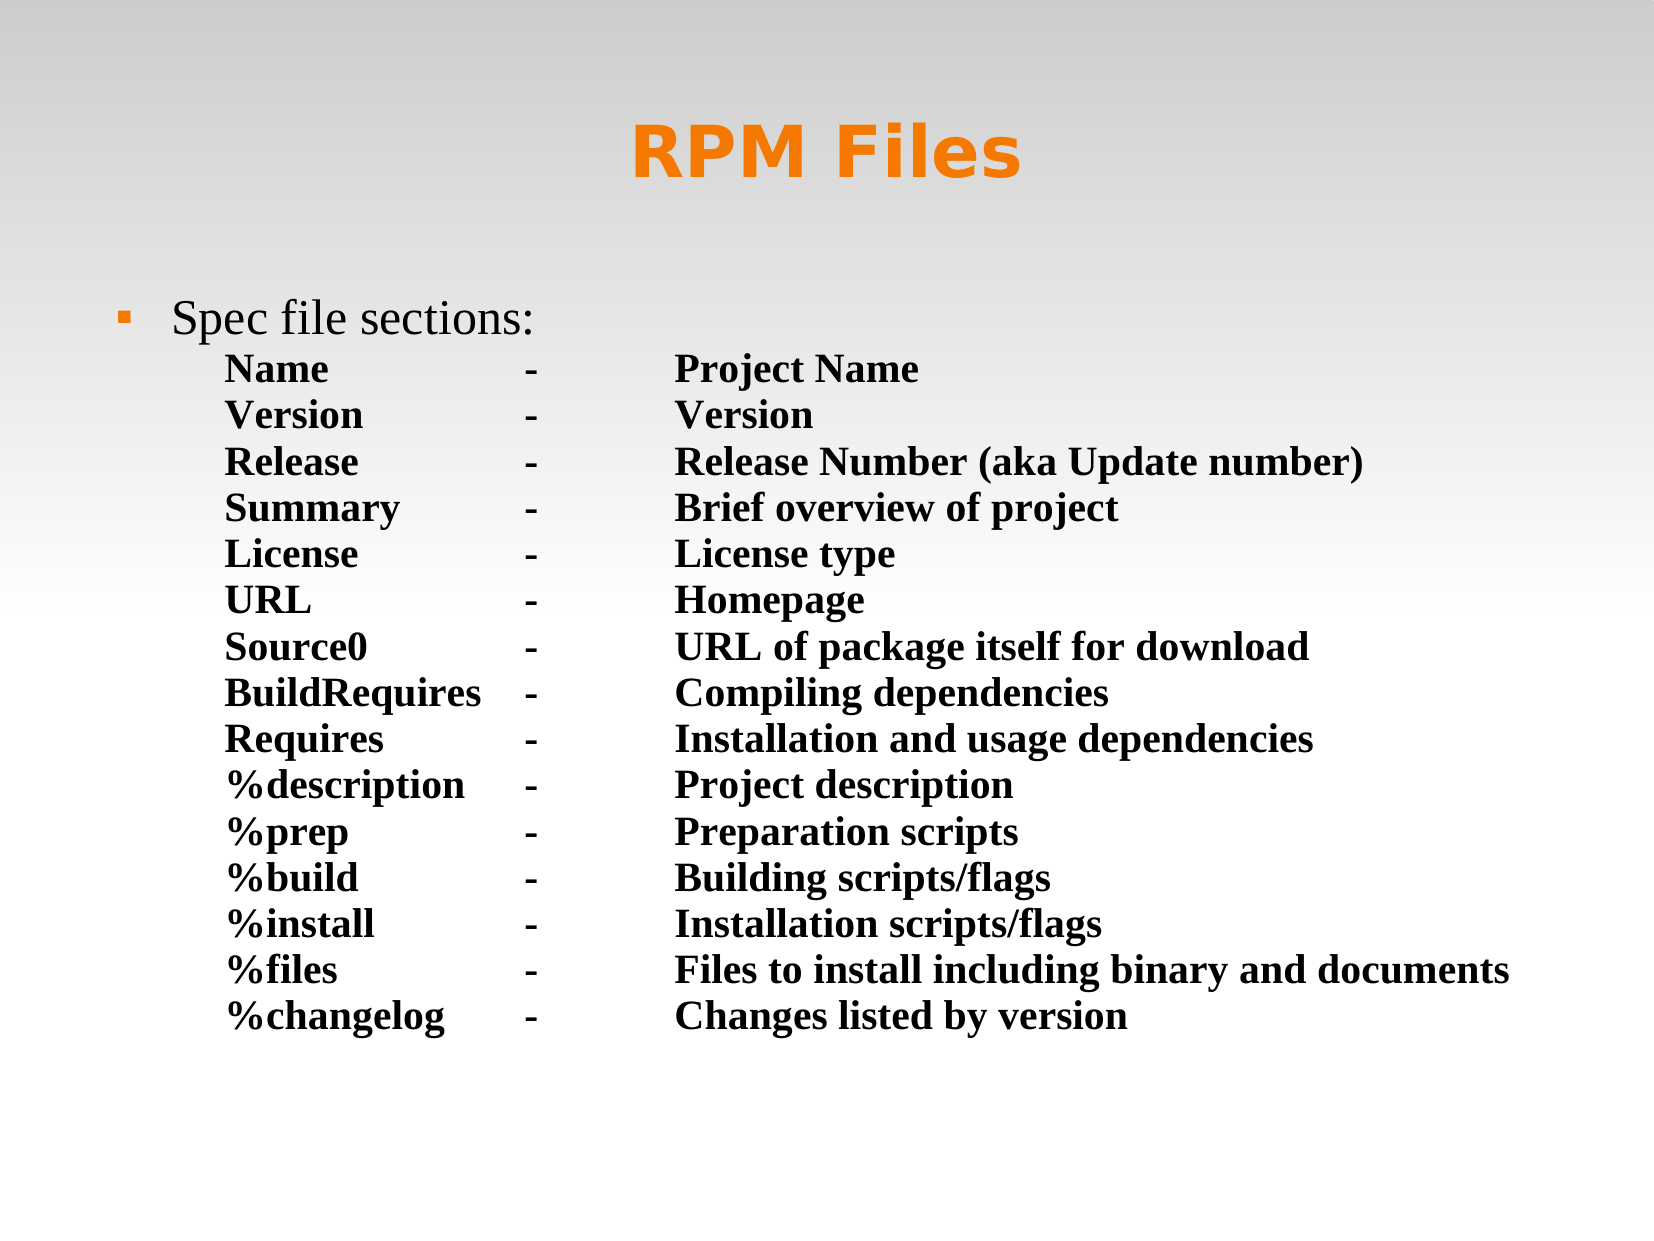

# RPM Files
Spec file sections:
Name			-		Project Name
Version			-		Version
Release			-		Release Number (aka Update number)
Summary		-		Brief overview of project
License			-		License type
URL			-		Homepage
Source0			-		URL of package itself for download
BuildRequires	-		Compiling dependencies
Requires		-		Installation and usage dependencies
%description	-		Project description
%prep			-		Preparation scripts
%build			-		Building scripts/flags
%install		-		Installation scripts/flags
%files			-		Files to install including binary and documents
%changelog		-		Changes listed by version